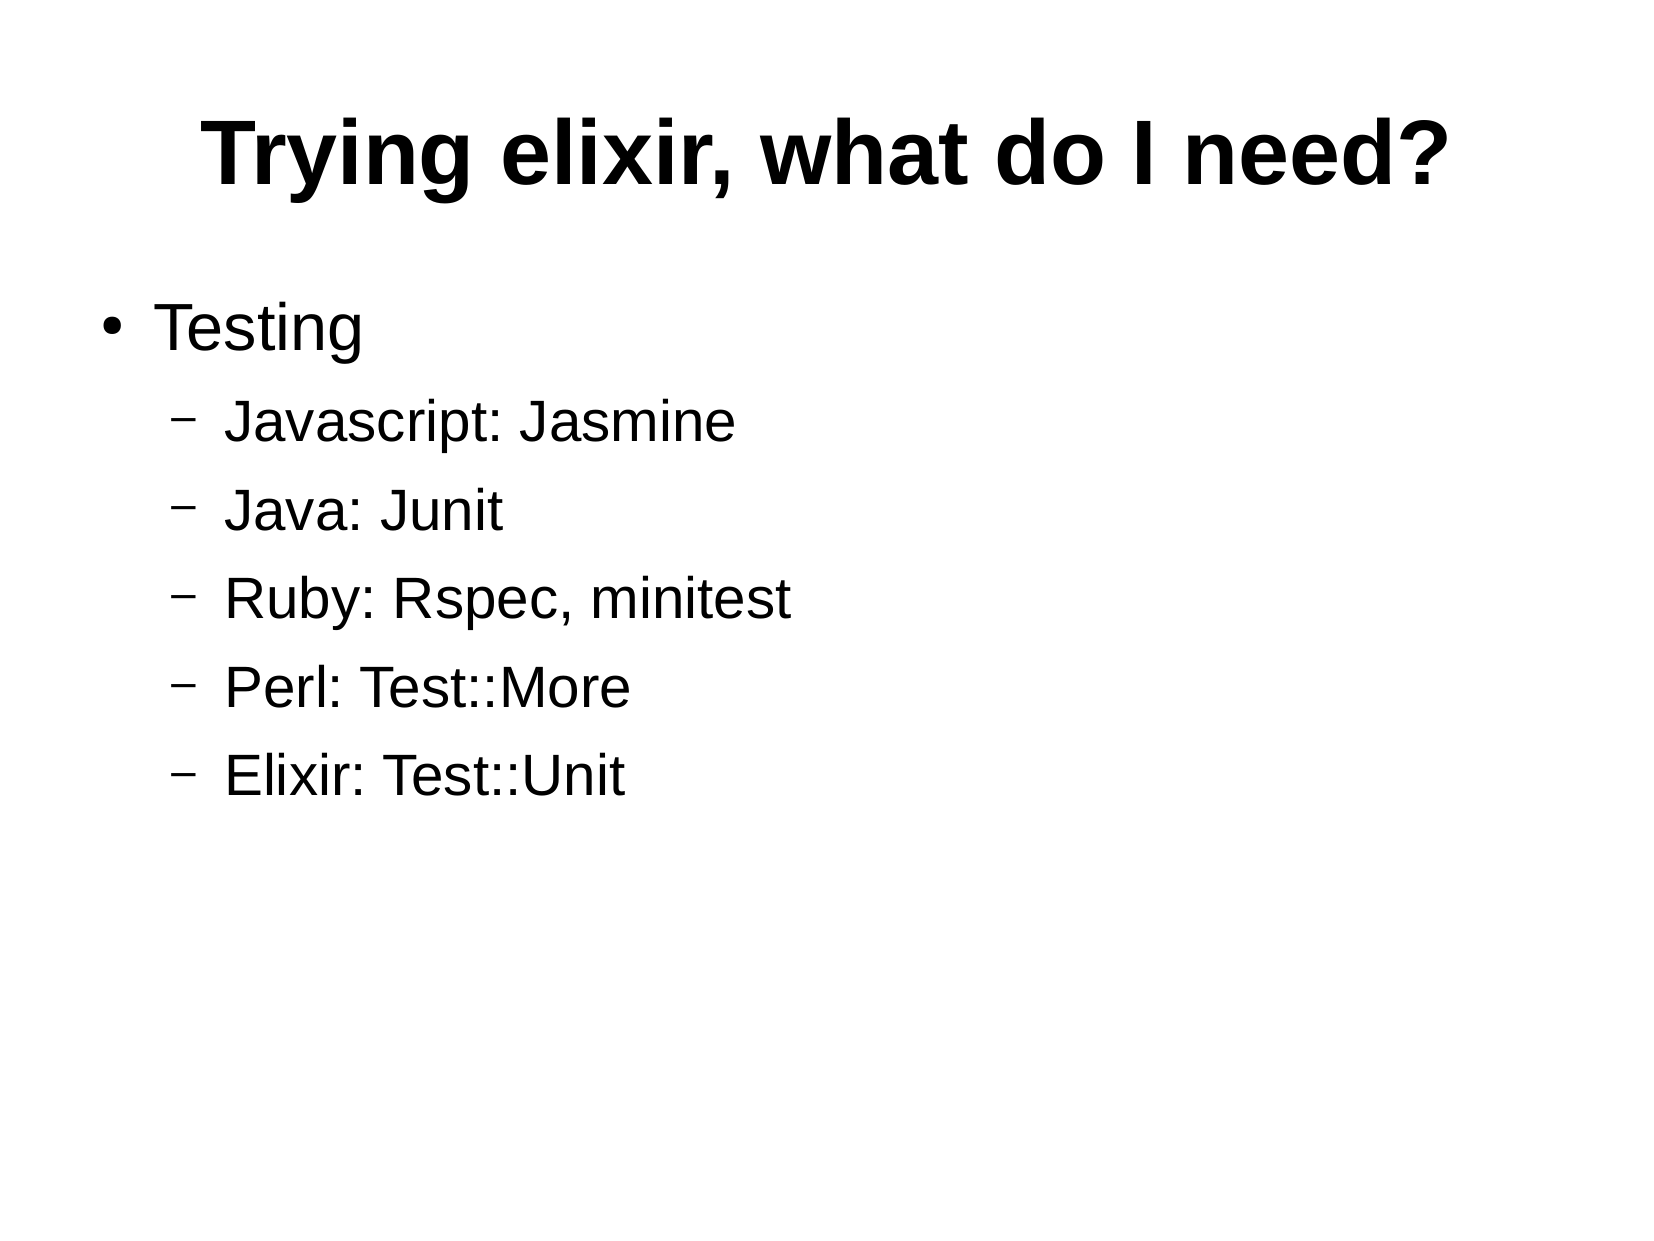

# Trying elixir, what do I need?
Testing
Javascript: Jasmine
Java: Junit
Ruby: Rspec, minitest
Perl: Test::More
Elixir: Test::Unit